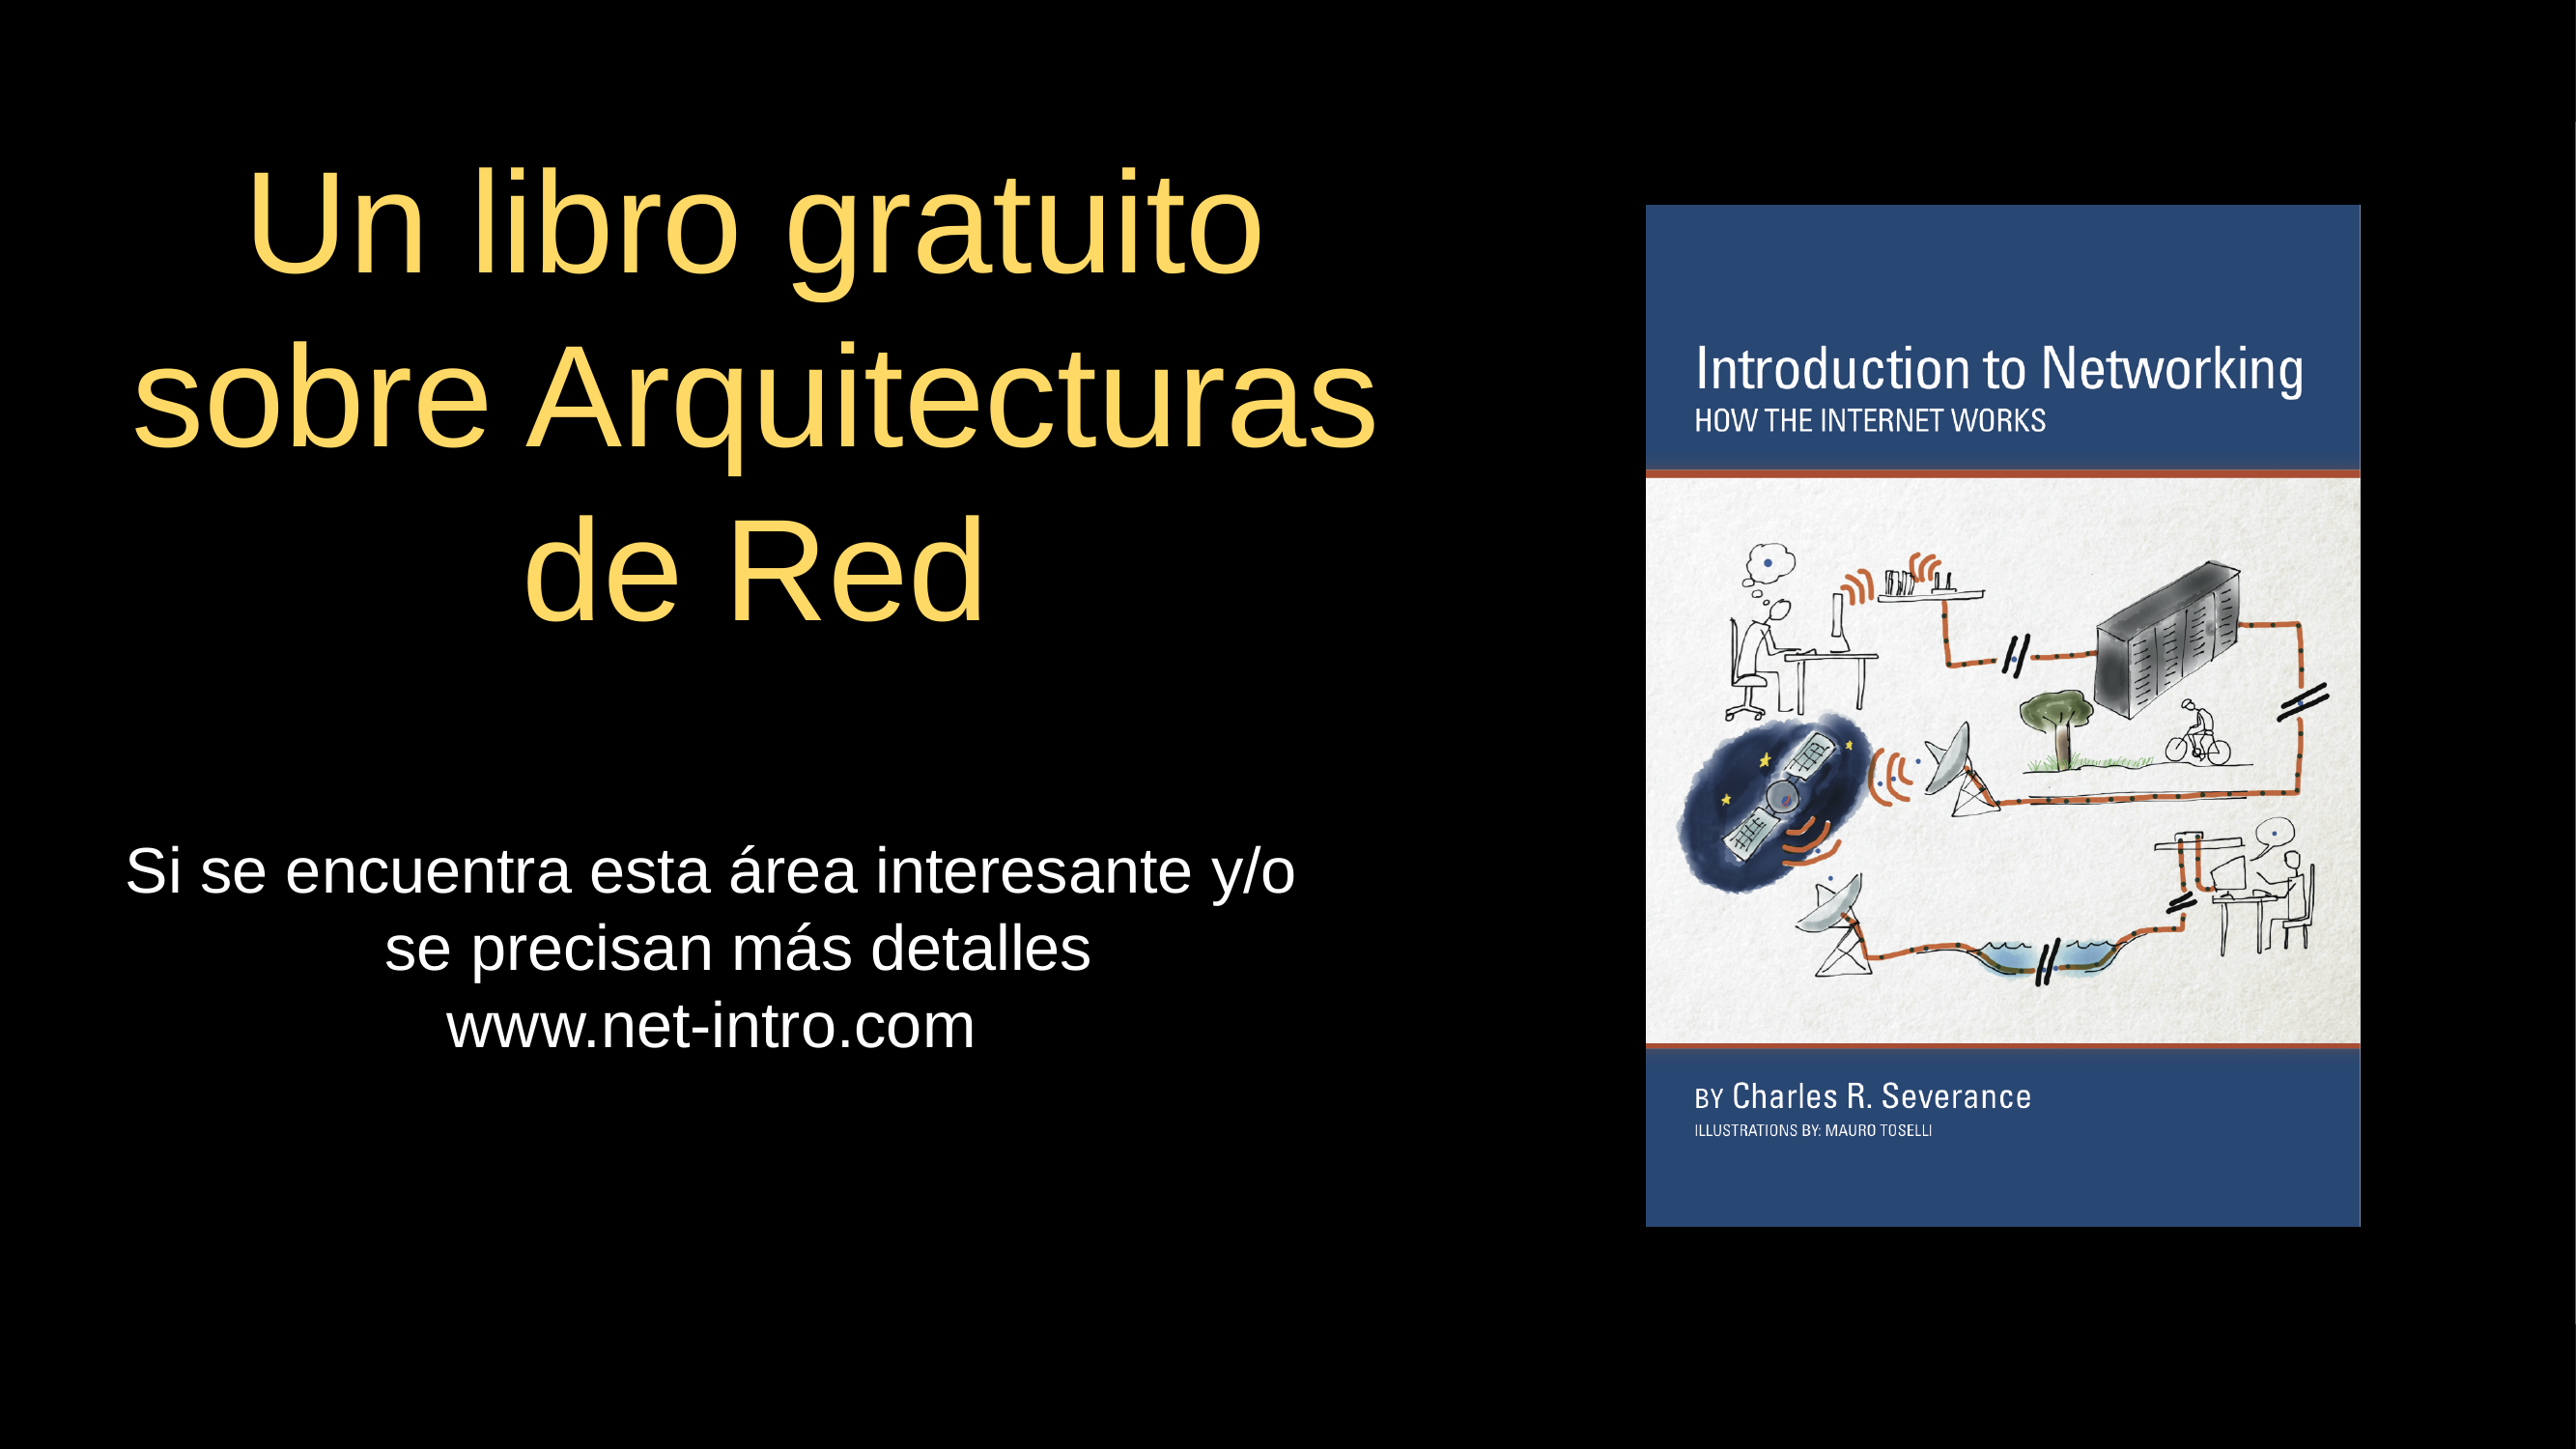

# Un libro gratuito sobre Arquitecturas de Red
Si se encuentra esta área interesante y/o se precisan más detalles
www.net-intro.com